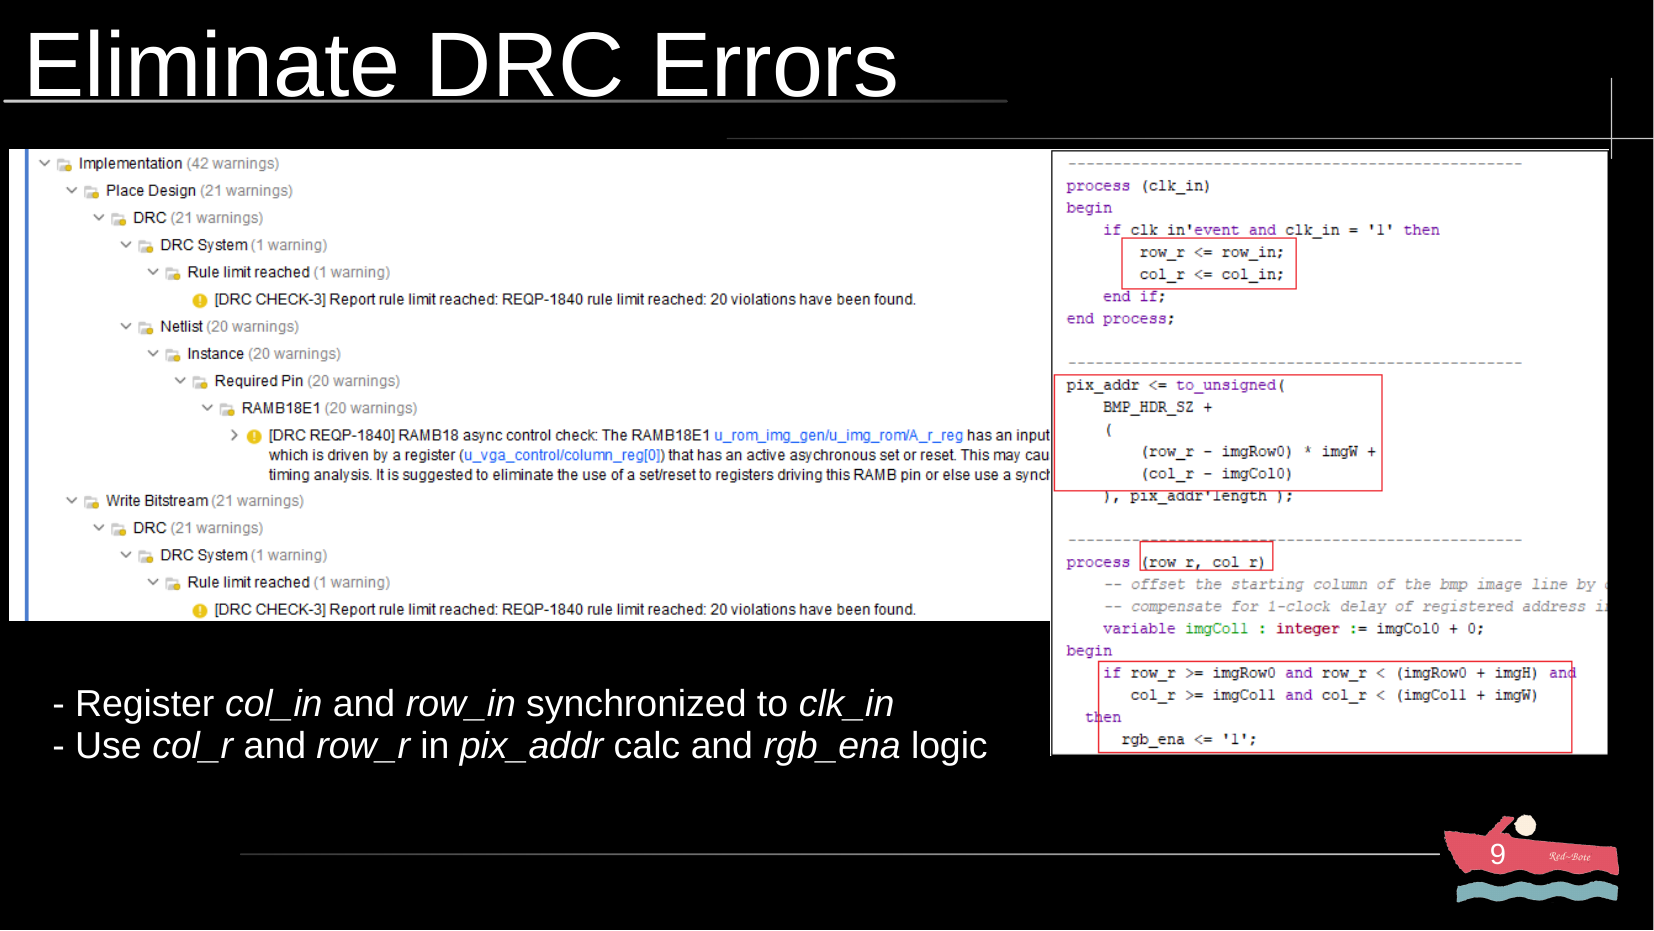

# Eliminate DRC Errors
- Register col_in and row_in synchronized to clk_in
- Use col_r and row_r in pix_addr calc and rgb_ena logic
9